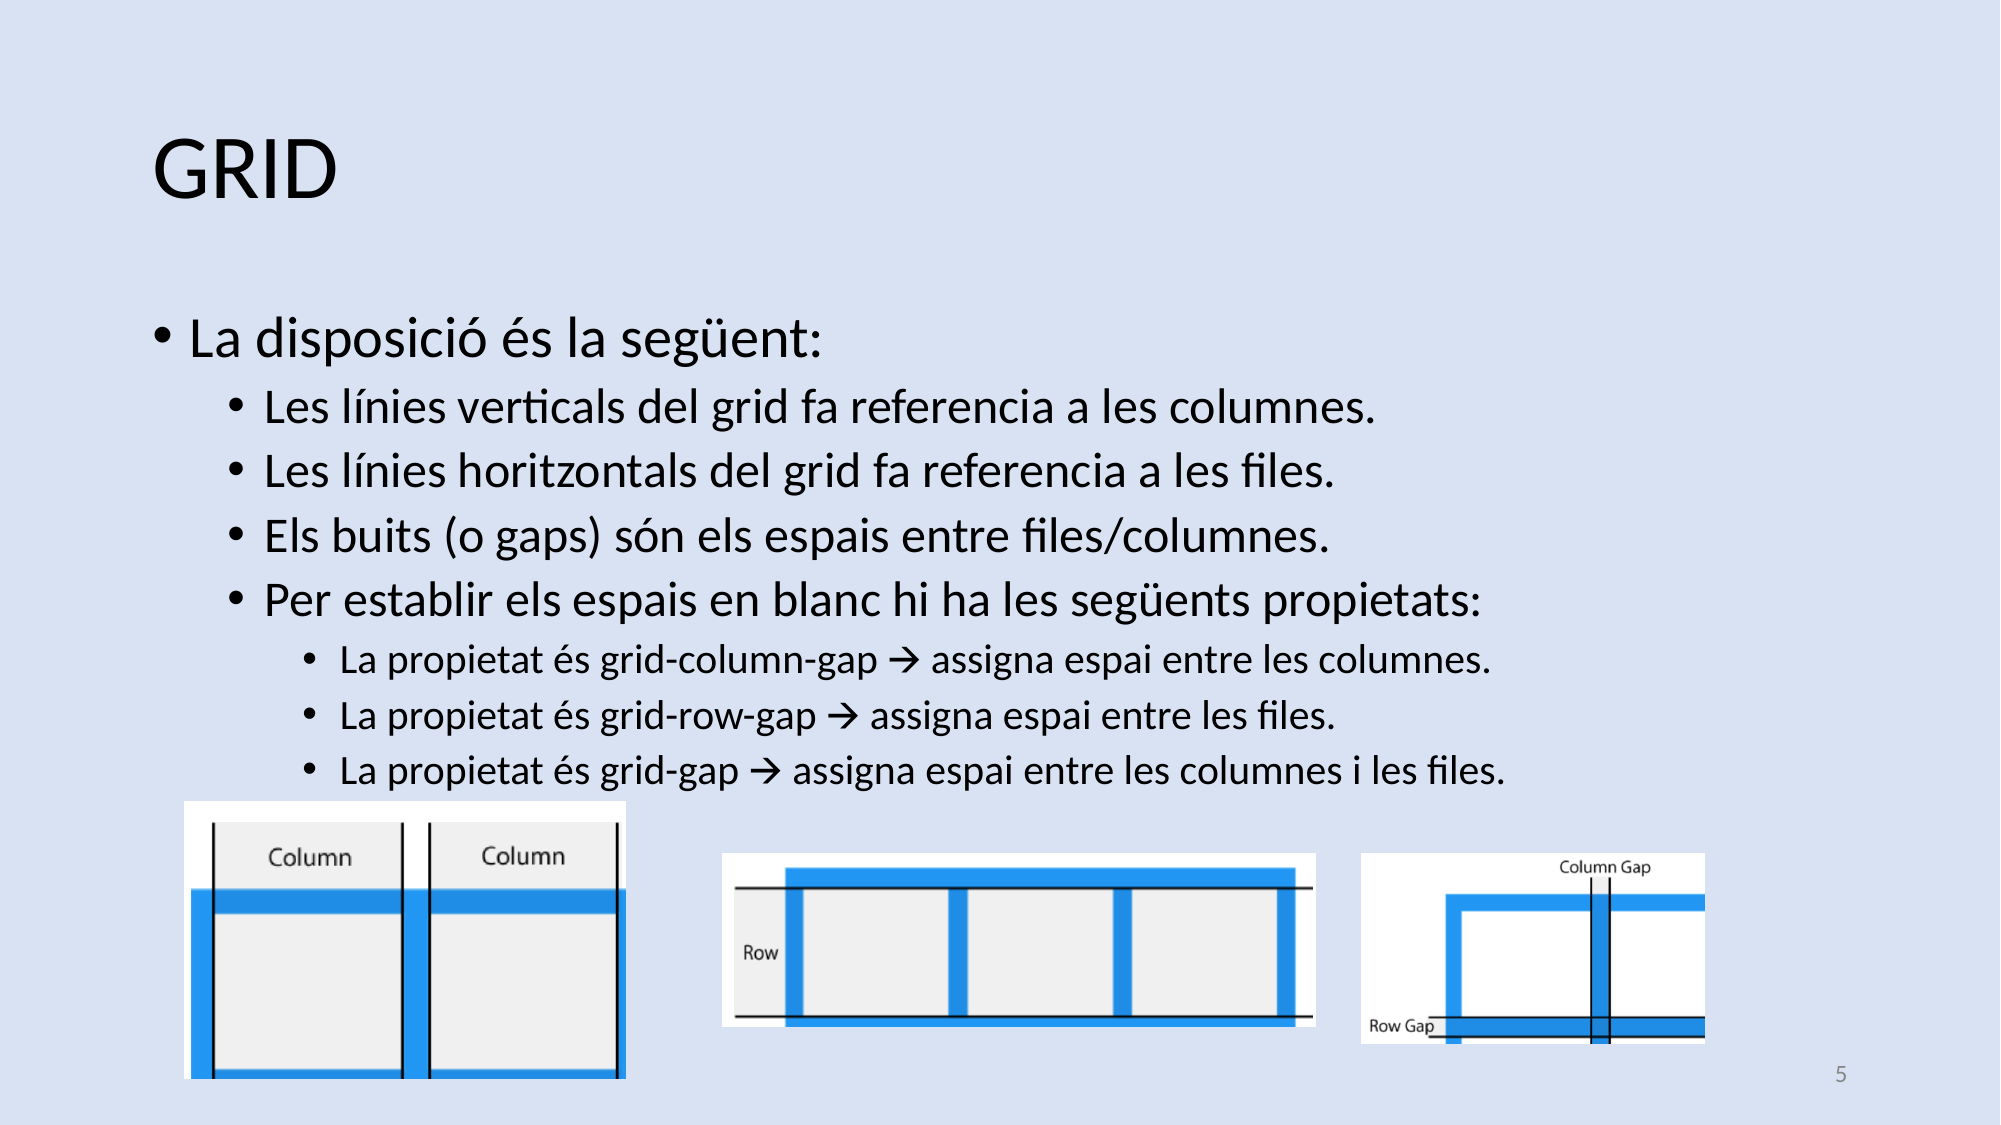

# GRID
La disposició és la següent:
Les línies verticals del grid fa referencia a les columnes.
Les línies horitzontals del grid fa referencia a les files.
Els buits (o gaps) són els espais entre files/columnes.
Per establir els espais en blanc hi ha les següents propietats:
La propietat és grid-column-gap 🡪 assigna espai entre les columnes.
La propietat és grid-row-gap 🡪 assigna espai entre les files.
La propietat és grid-gap 🡪 assigna espai entre les columnes i les files.